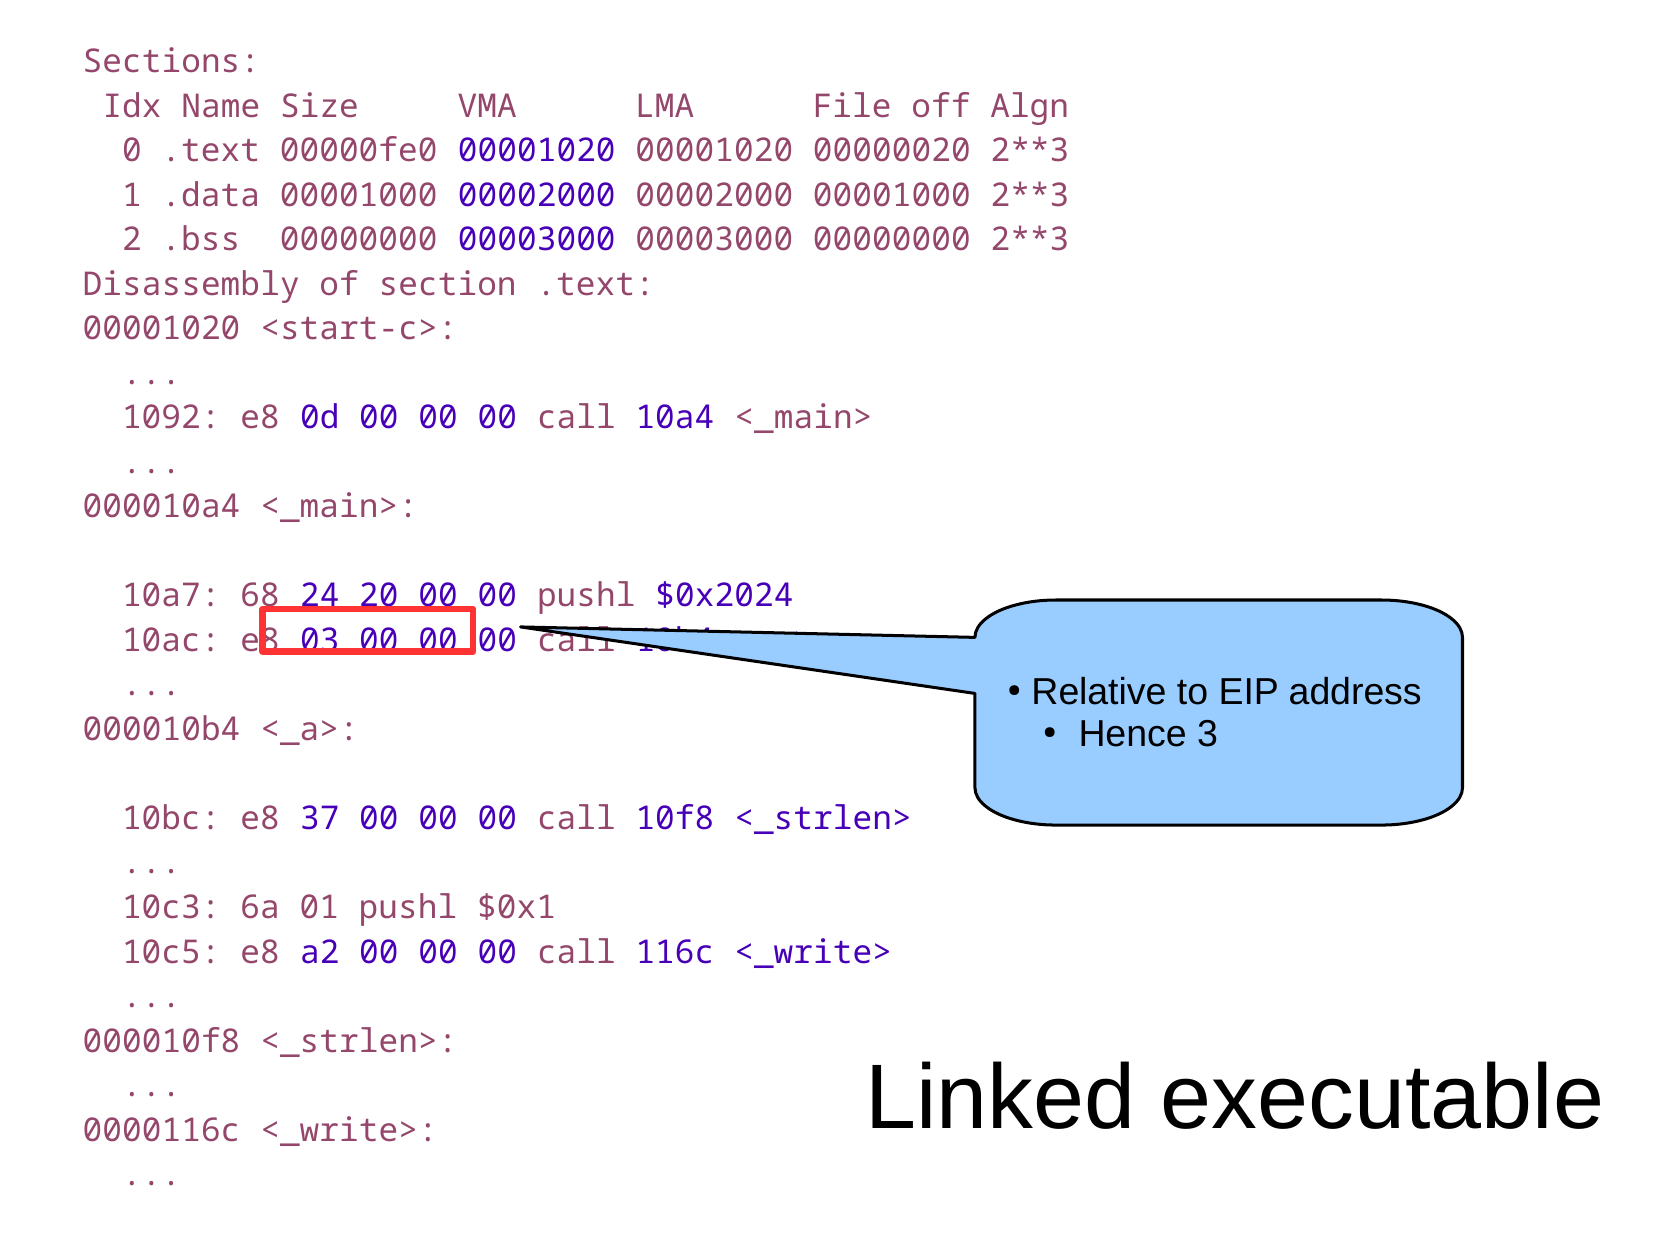

Sections:
 Idx Name Size VMA LMA File off Algn
 0 .text 00000fe0 00001020 00001020 00000020 2**3
 1 .data 00001000 00002000 00002000 00001000 2**3
 2 .bss 00000000 00003000 00003000 00000000 2**3
Disassembly of section .text:
00001020 <start-c>:
 ...
 1092: e8 0d 00 00 00 call 10a4 <_main>
 ...
000010a4 <_main>:
 10a7: 68 24 20 00 00 pushl $0x2024
 10ac: e8 03 00 00 00 call 10b4 <_a>
 ...
000010b4 <_a>:
 10bc: e8 37 00 00 00 call 10f8 <_strlen>
 ...
 10c3: 6a 01 pushl $0x1
 10c5: e8 a2 00 00 00 call 116c <_write>
 ...
000010f8 <_strlen>:
 ...
0000116c <_write>:
 ...
 Relative to EIP address
Hence 3
# Linked executable